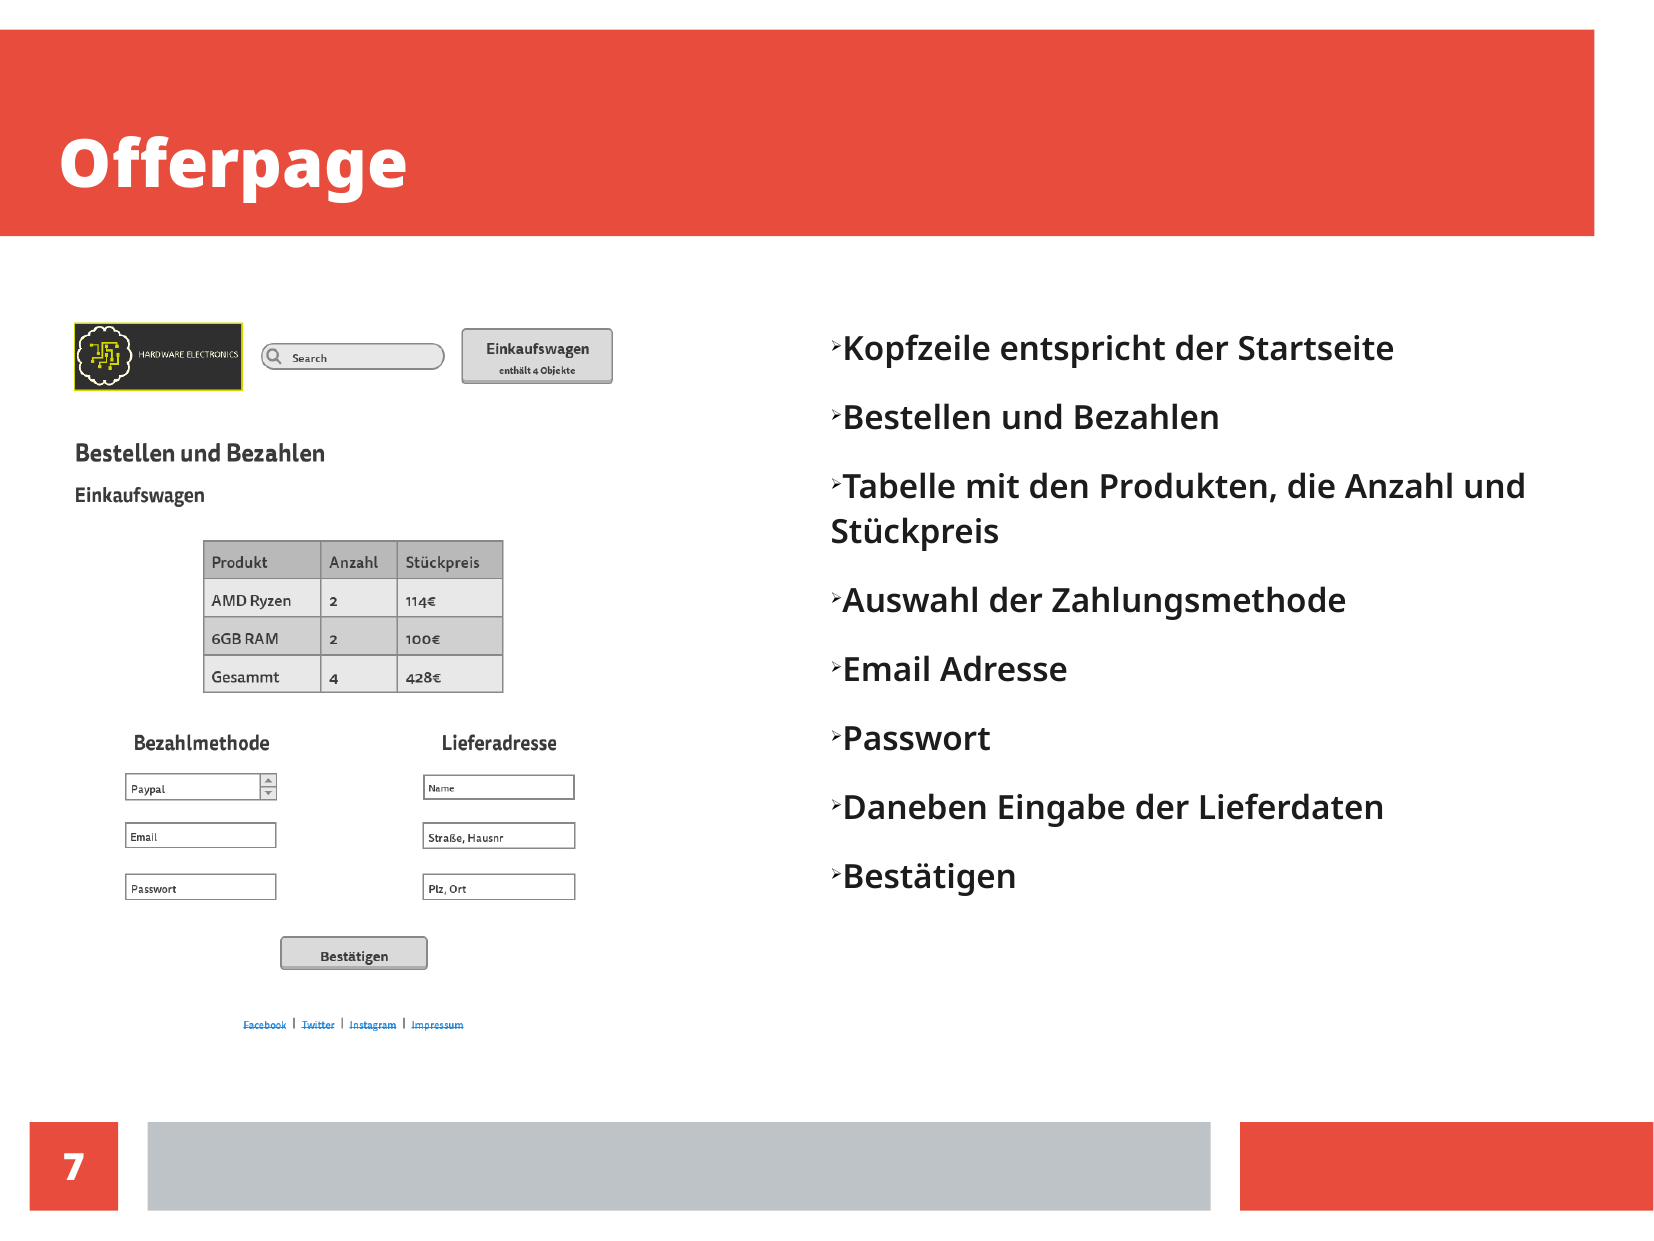

# Offerpage
Kopfzeile entspricht der Startseite
Bestellen und Bezahlen
Tabelle mit den Produkten, die Anzahl und Stückpreis
Auswahl der Zahlungsmethode
Email Adresse
Passwort
Daneben Eingabe der Lieferdaten
Bestätigen
7